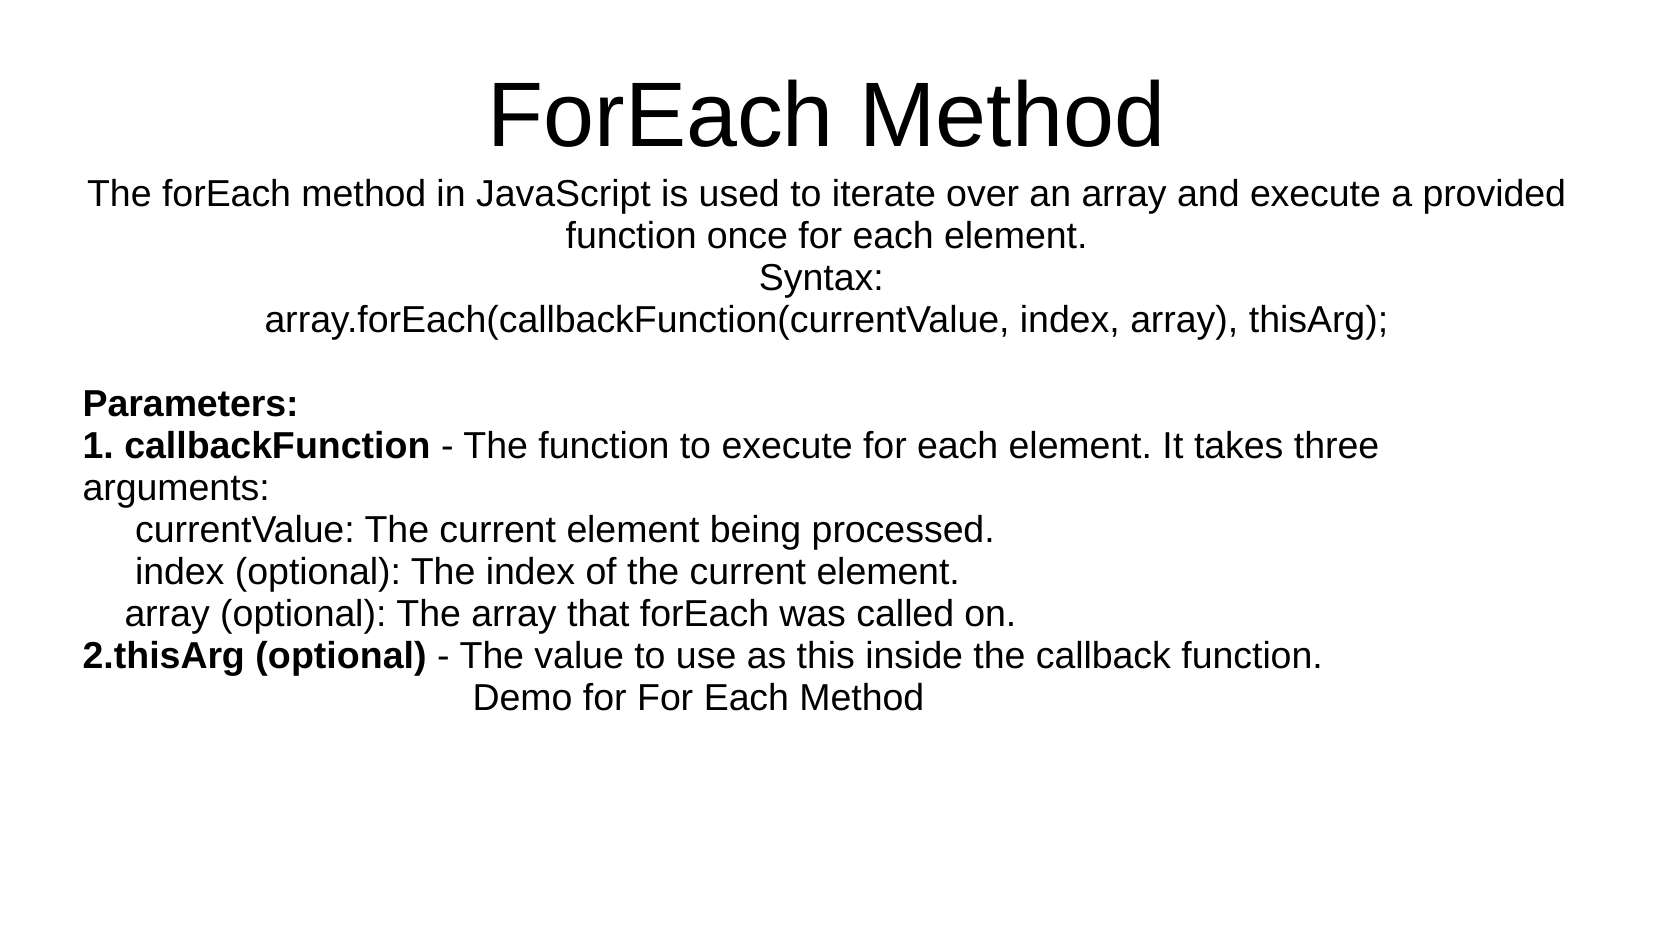

# ForEach Method
The forEach method in JavaScript is used to iterate over an array and execute a provided function once for each element.
Syntax:
array.forEach(callbackFunction(currentValue, index, array), thisArg);
Parameters:
1. callbackFunction - The function to execute for each element. It takes three arguments:
 currentValue: The current element being processed.
 index (optional): The index of the current element.
 array (optional): The array that forEach was called on.
2.thisArg (optional) - The value to use as this inside the callback function.
					 Demo for For Each Method